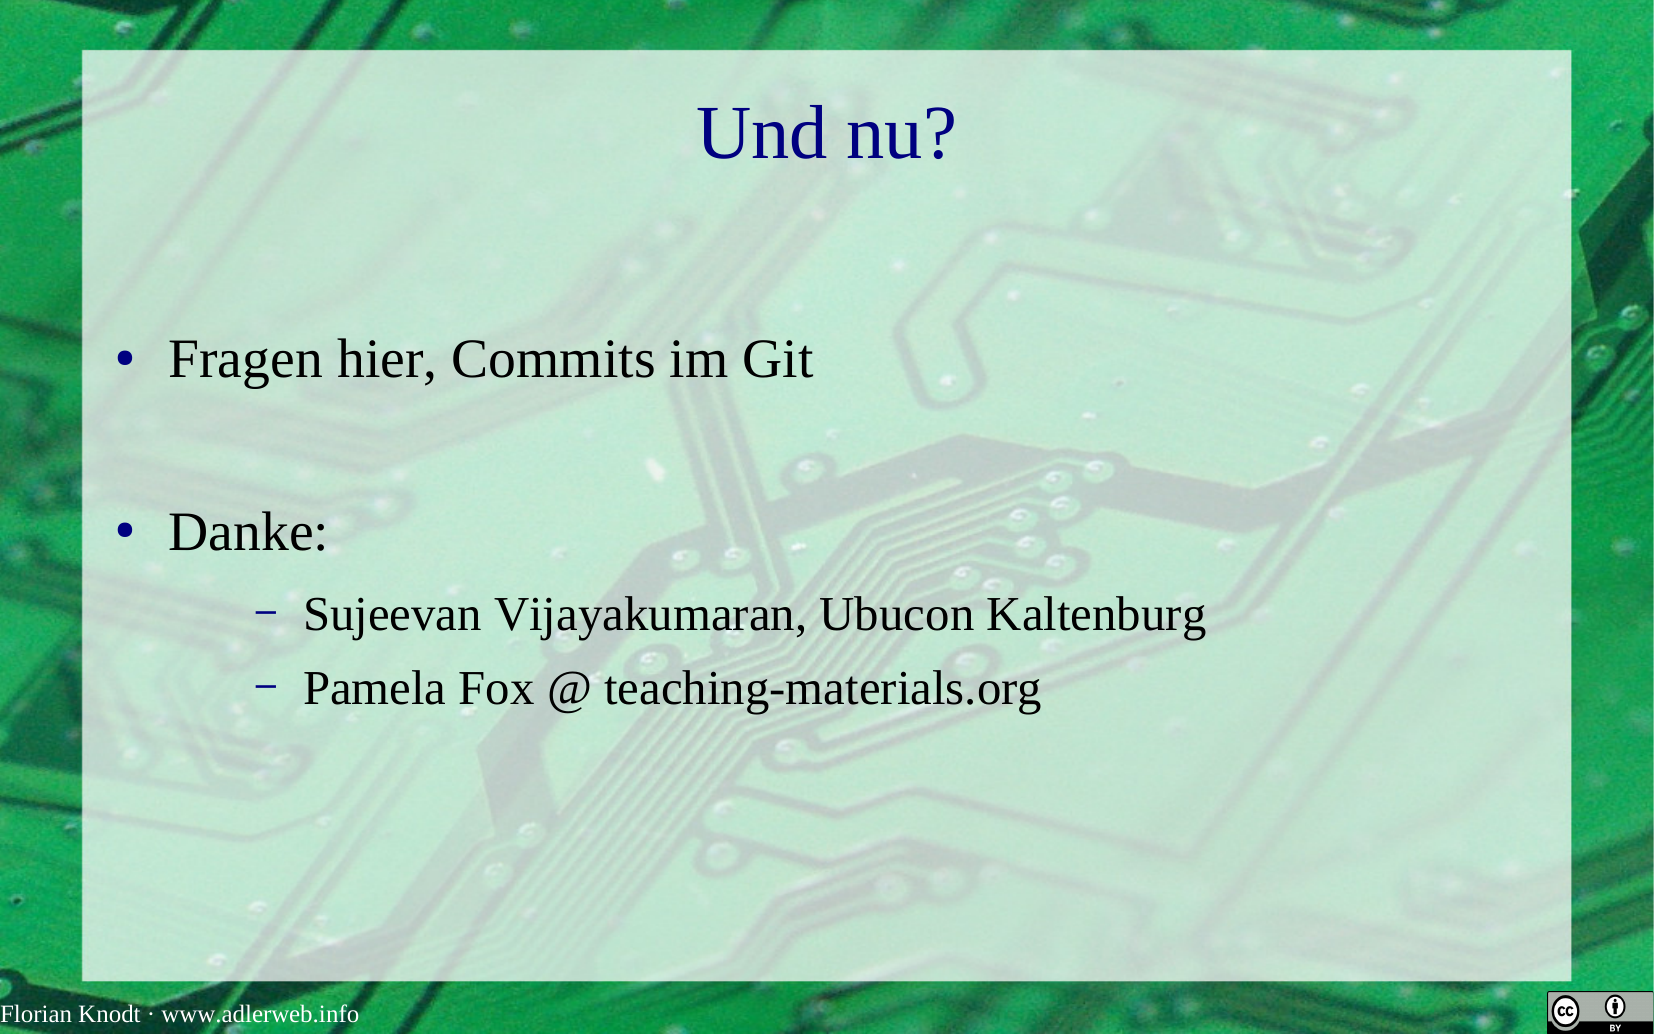

# Und nu?
Fragen hier, Commits im Git
Danke:
Sujeevan Vijayakumaran, Ubucon Kaltenburg
Pamela Fox @ teaching-materials.org